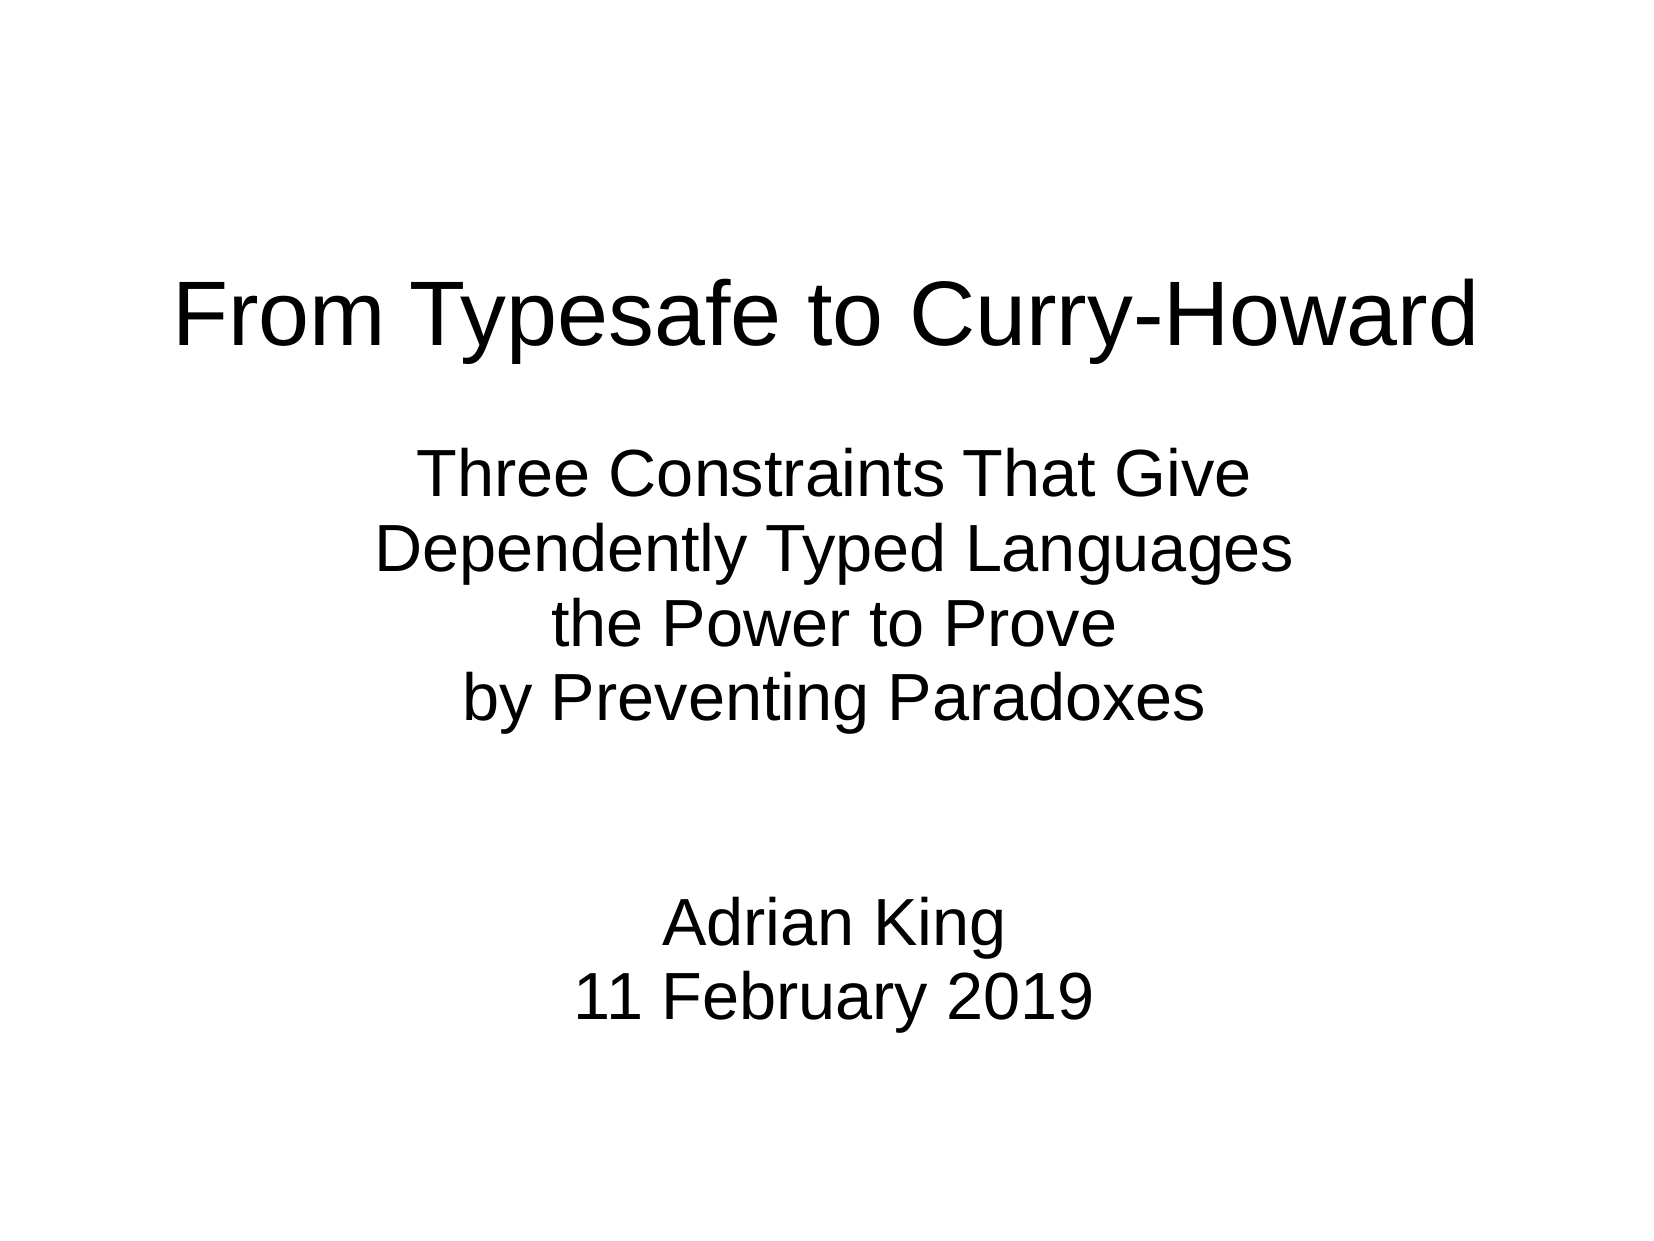

# From Typesafe to Curry-Howard
Three Constraints That Give
Dependently Typed Languages
the Power to Prove
by Preventing Paradoxes
Adrian King
11 February 2019